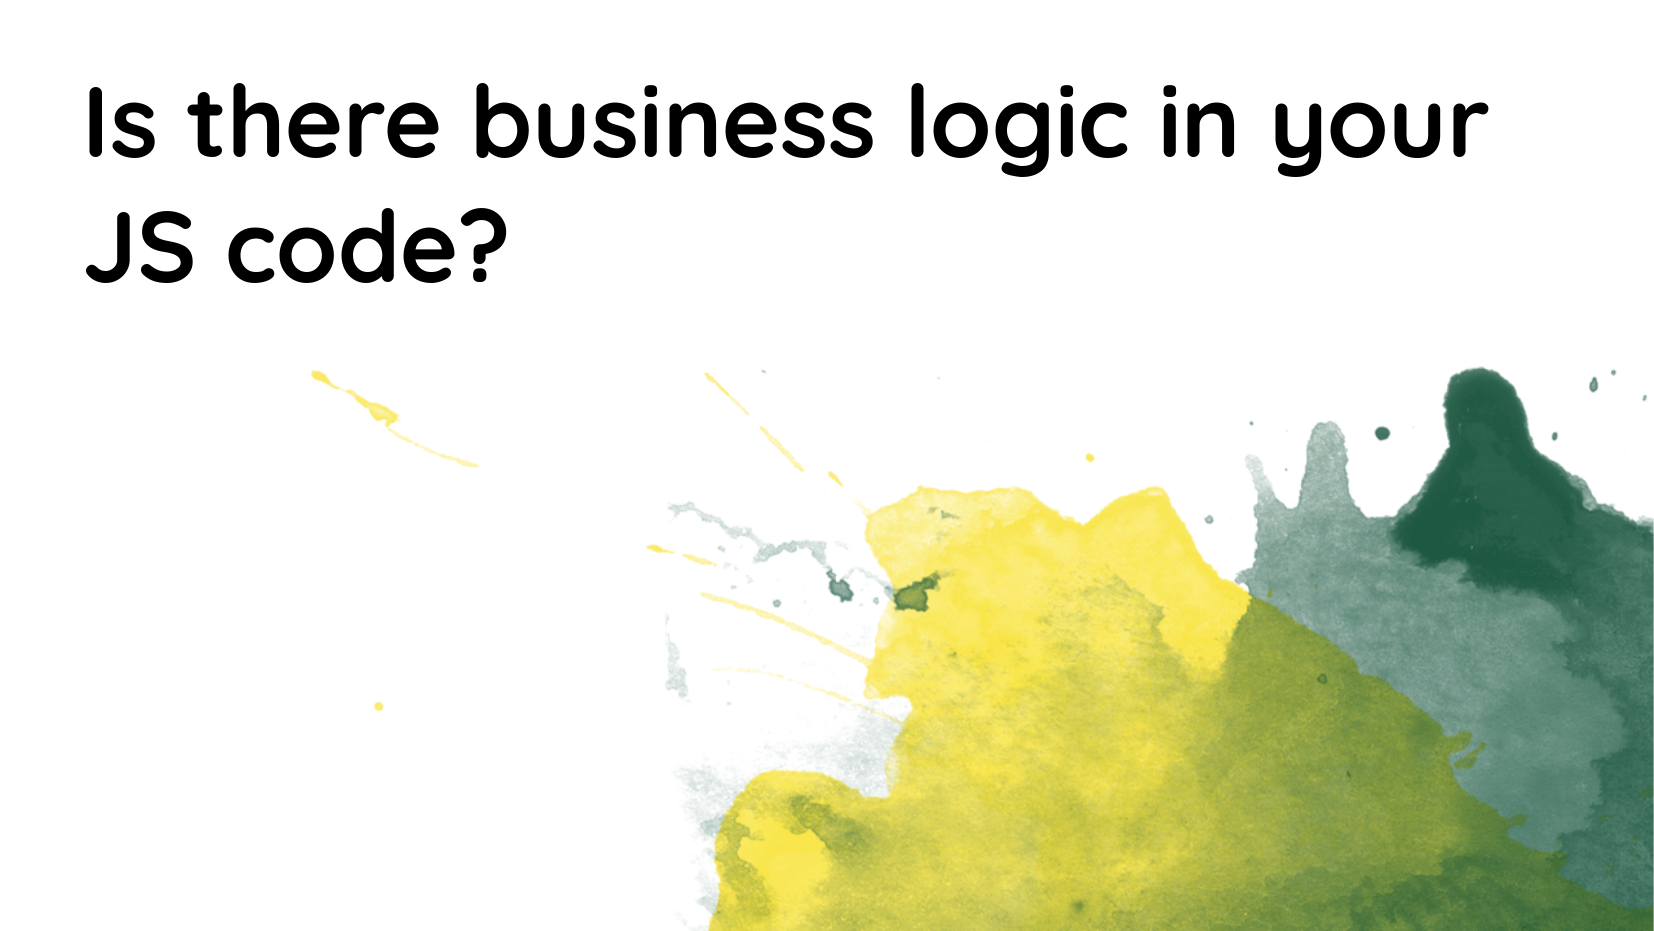

# Is there business logic in your JS code?